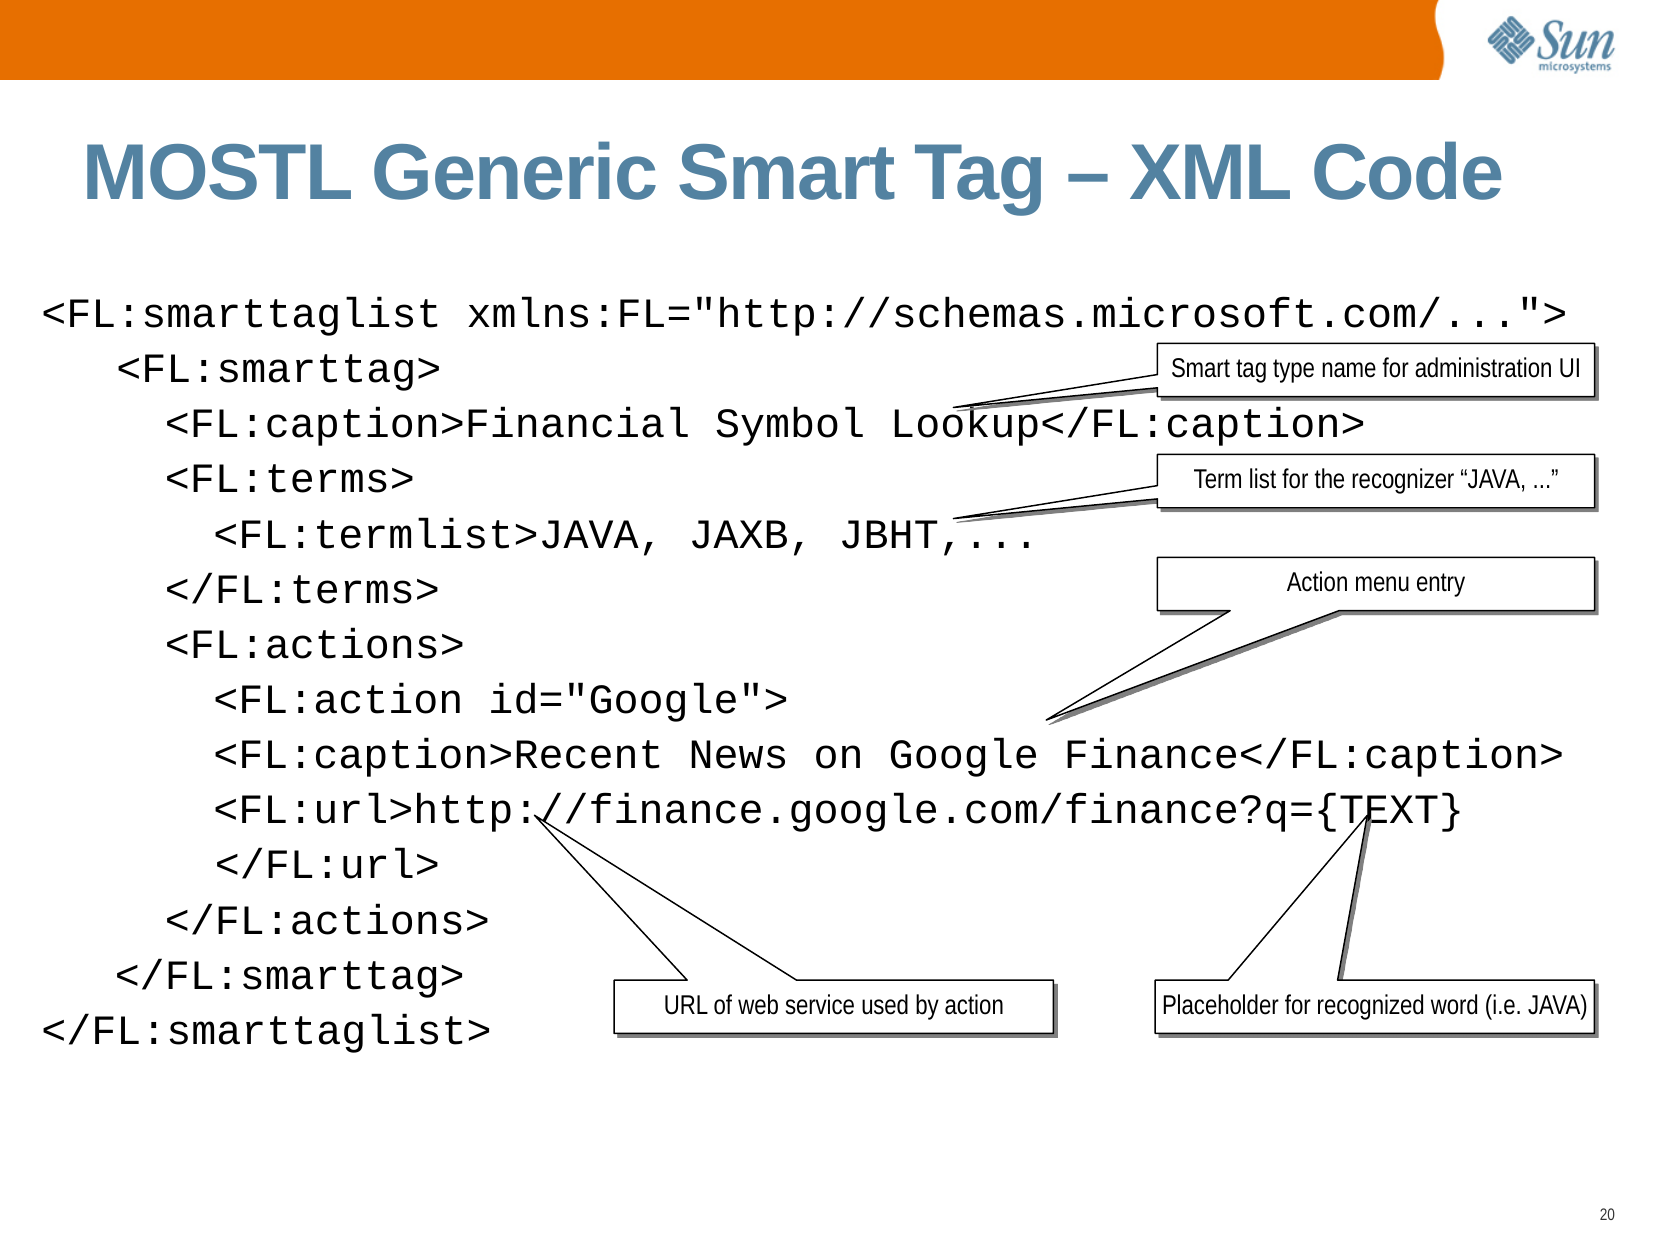

# MOSTL Generic Smart Tag – XML Code
<FL:smarttaglist xmlns:FL="http://schemas.microsoft.com/...">
 <FL:smarttag>
	 <FL:caption>Financial Symbol Lookup</FL:caption>
	 <FL:terms>
		 <FL:termlist>JAVA, JAXB, JBHT,...
	 </FL:terms>
	 <FL:actions>
		 <FL:action id="Google">
		 <FL:caption>Recent News on Google Finance</FL:caption>
		 <FL:url>http://finance.google.com/finance?q={TEXT}
	 </FL:url>
	 </FL:actions>
	</FL:smarttag>
</FL:smarttaglist>
Smart tag type name for administration UI
Term list for the recognizer “JAVA, ...”
Action menu entry
Placeholder for recognized word (i.e. JAVA)
URL of web service used by action